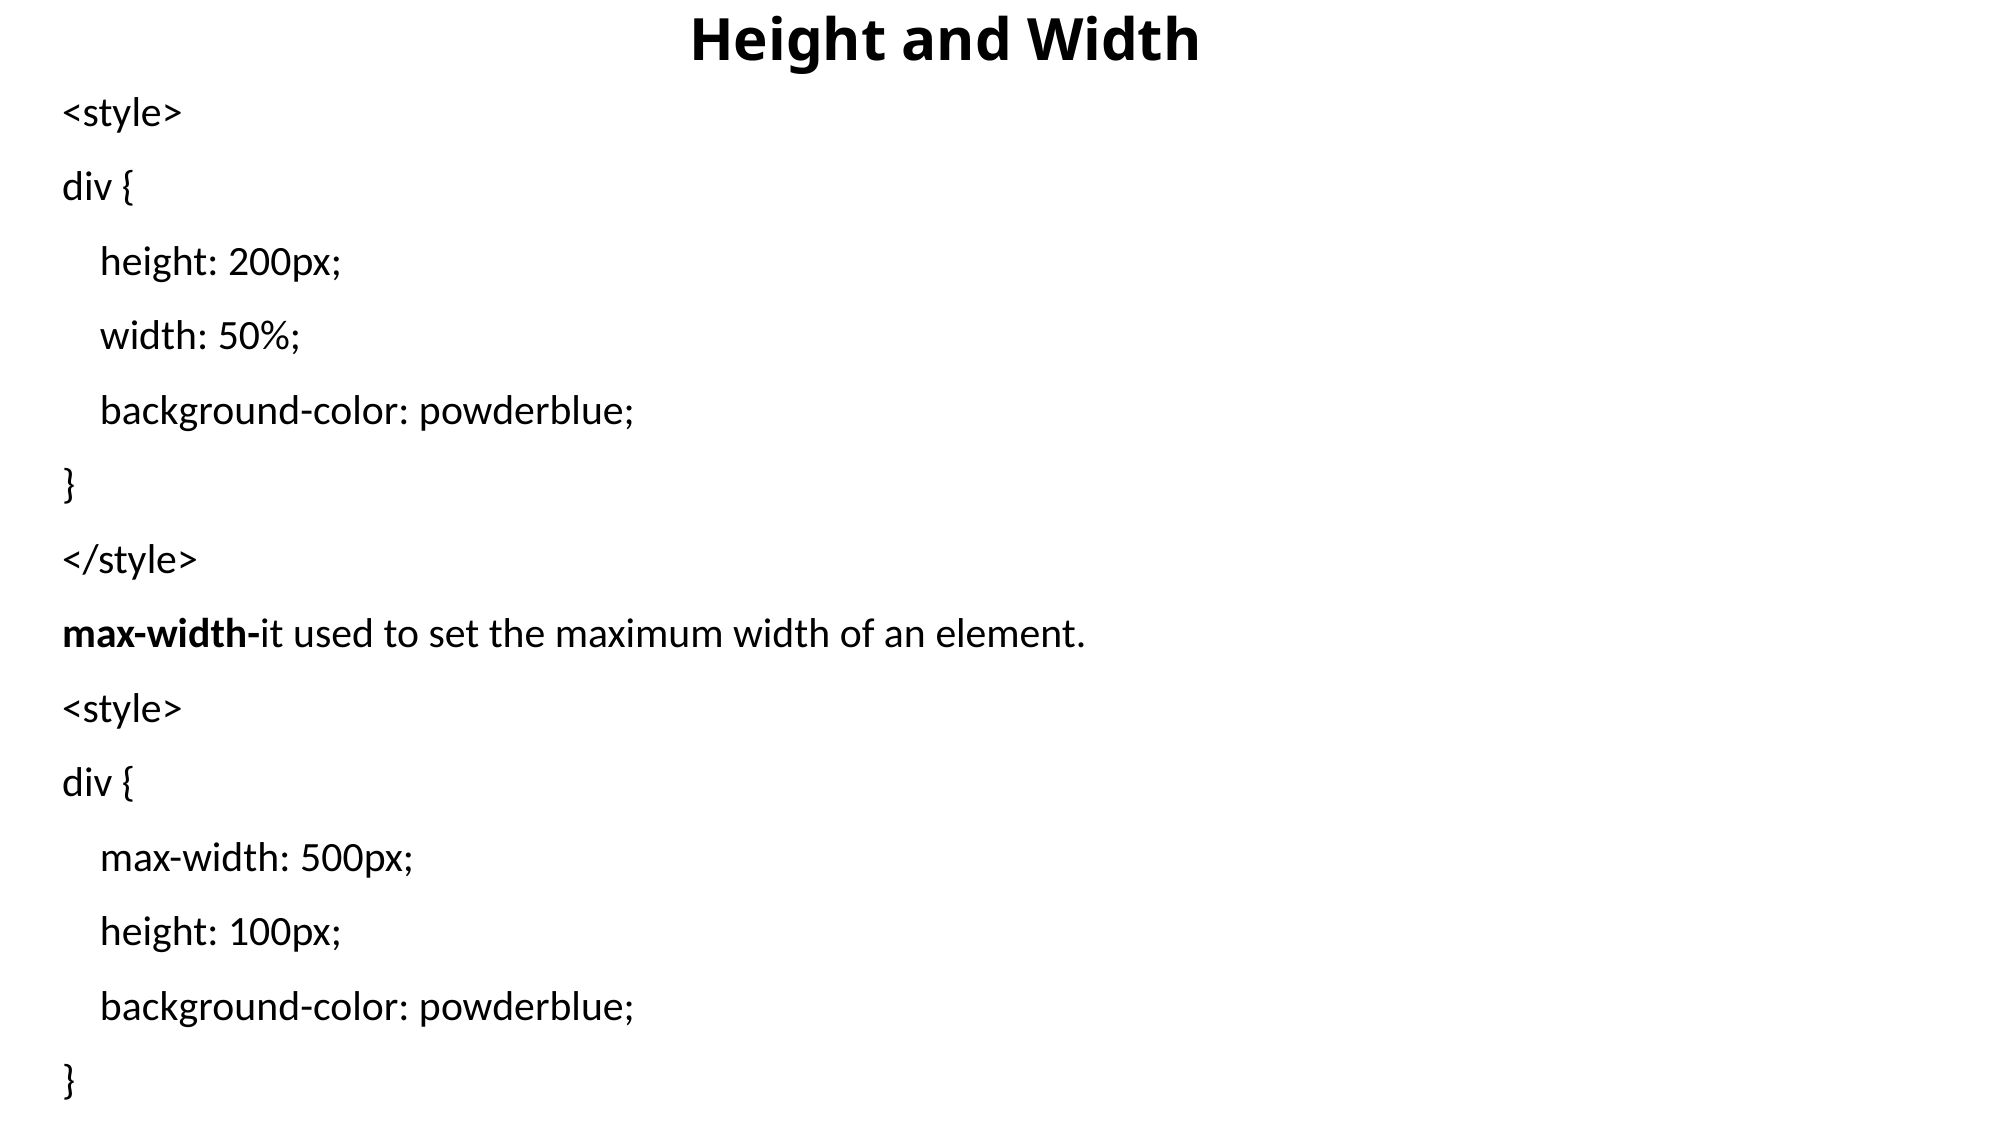

# Height and Width
<style>
div {
 height: 200px;
 width: 50%;
 background-color: powderblue;
}
</style>
max-width-it used to set the maximum width of an element.
<style>
div {
 max-width: 500px;
 height: 100px;
 background-color: powderblue;
}
</style>